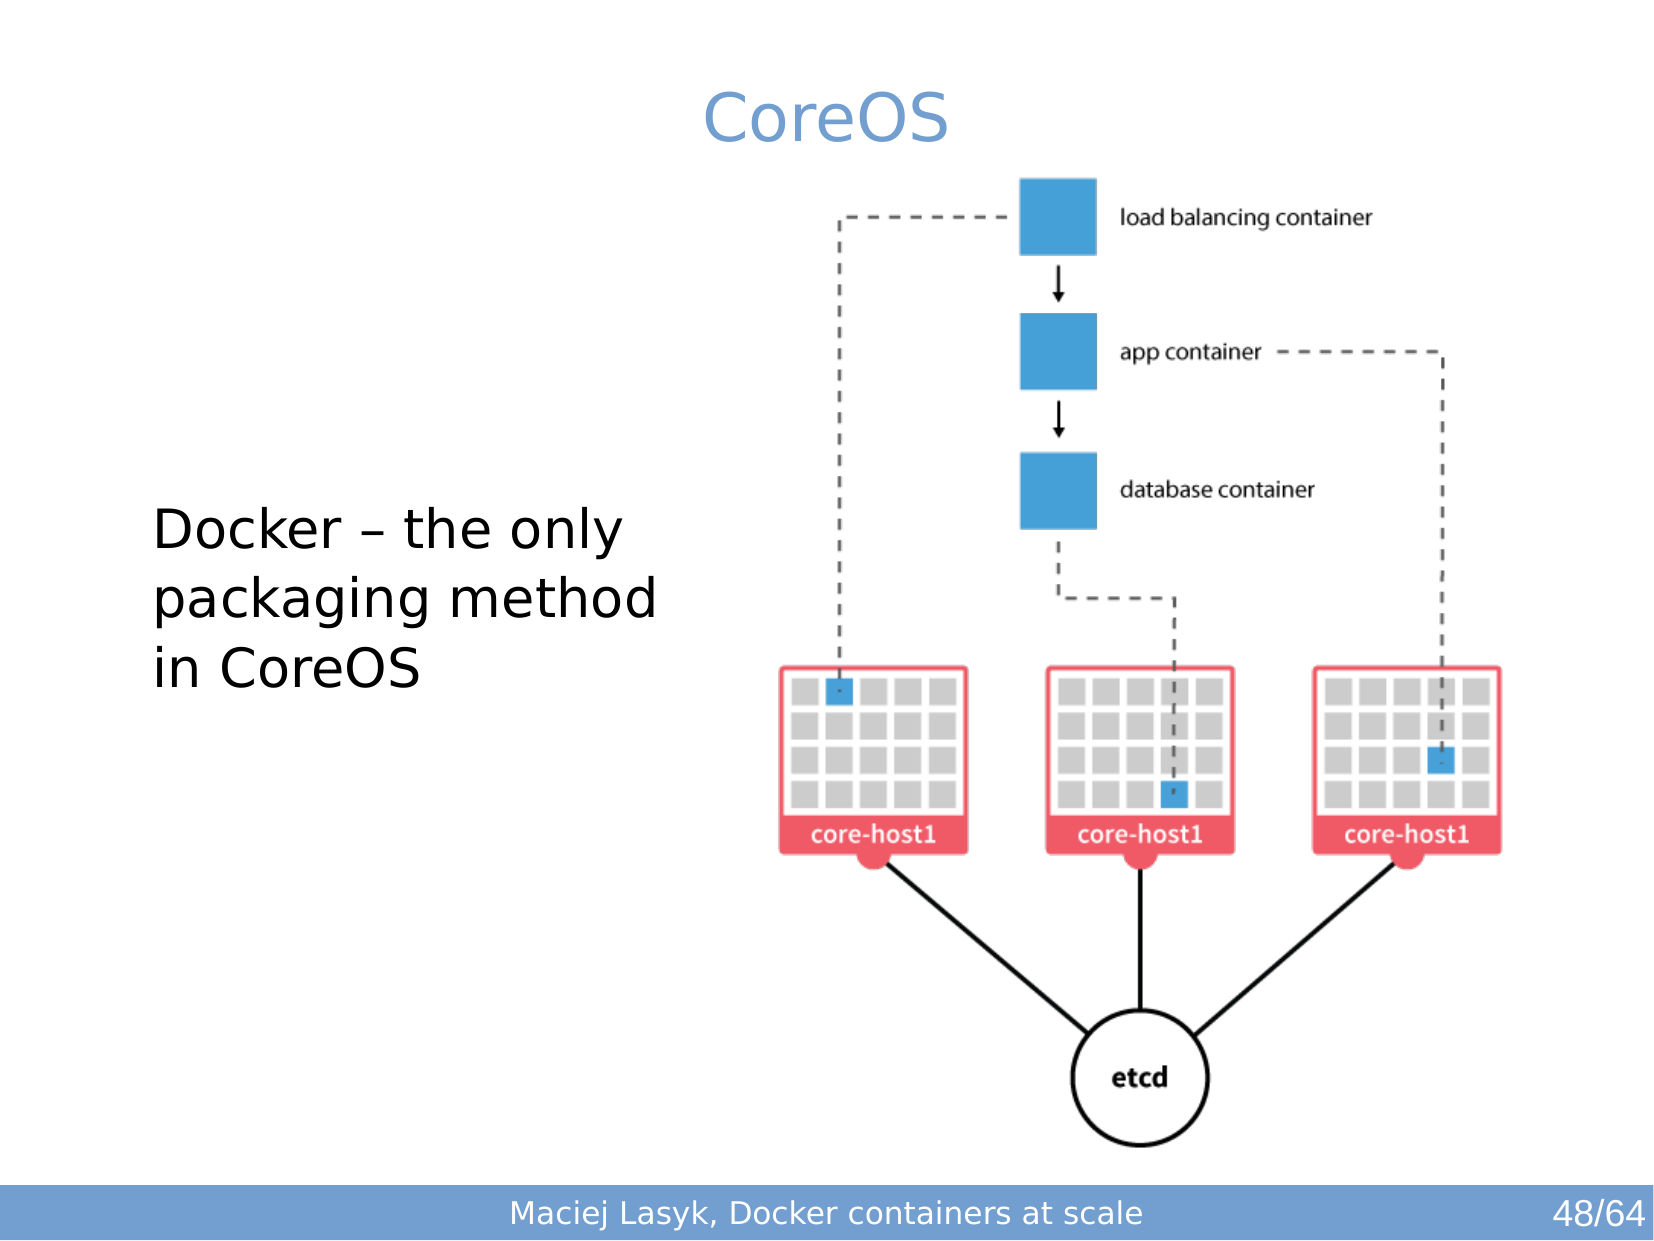

CoreOS
Docker – the only
packaging method
in CoreOS
 48/64
Maciej Lasyk, Docker containers at scale